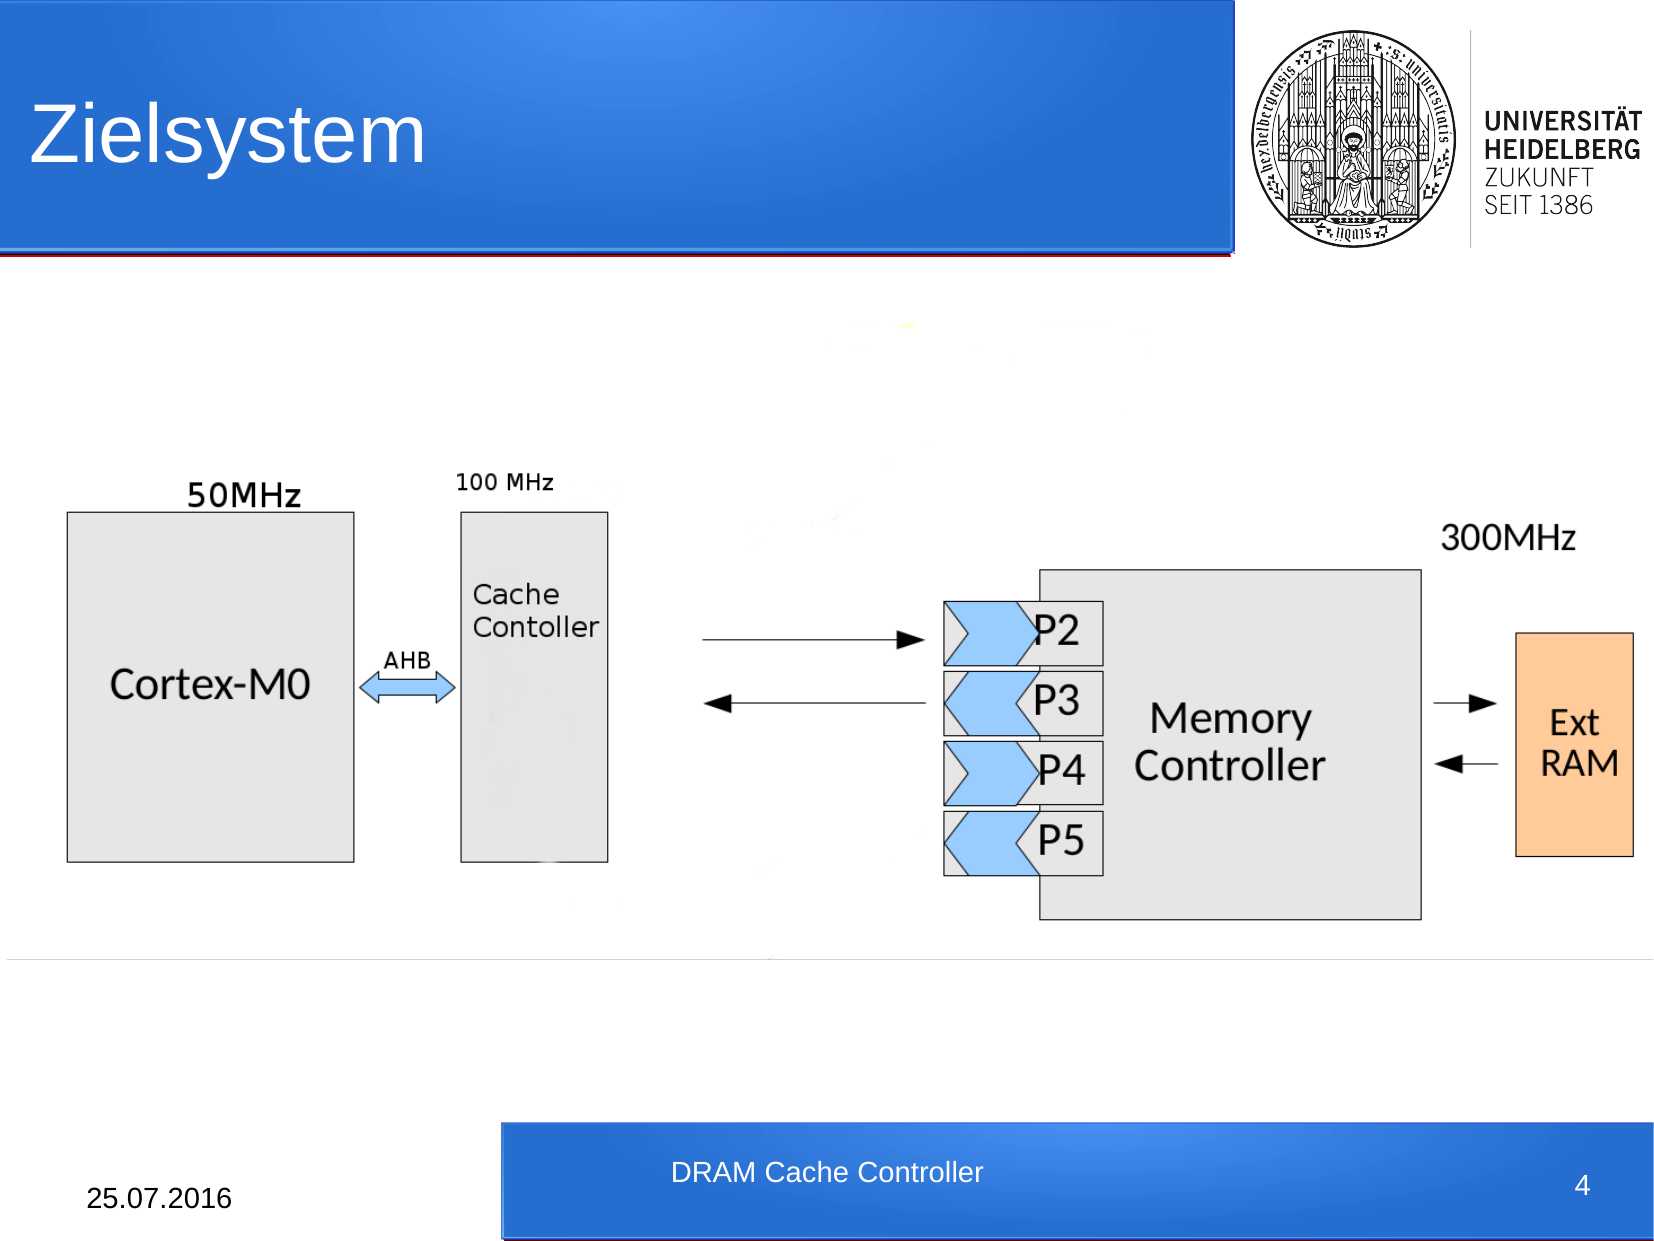

# Zielsystem
DRAM Cache Controller
4
25.07.2016